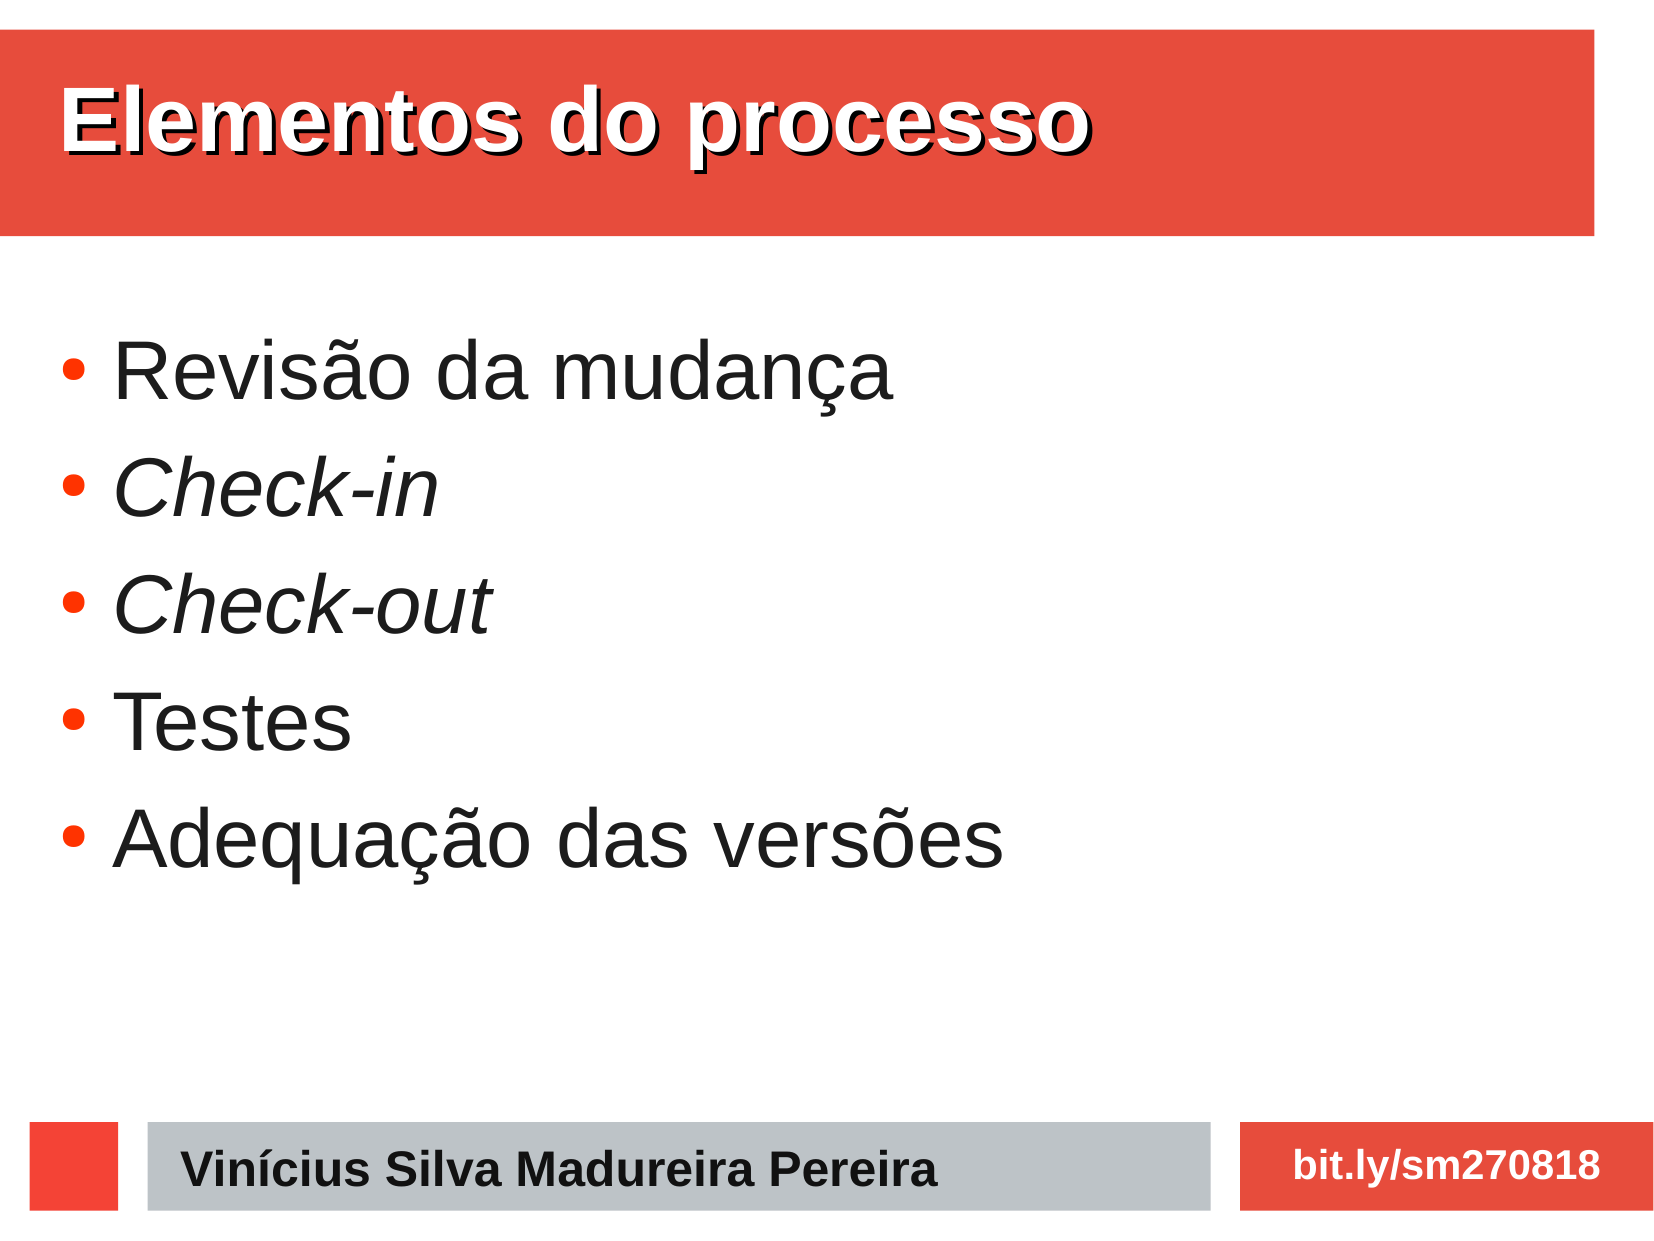

# Elementos do processo
 Revisão da mudança
 Check-in
 Check-out
 Testes
 Adequação das versões
Vinícius Silva Madureira Pereira
bit.ly/sm270818